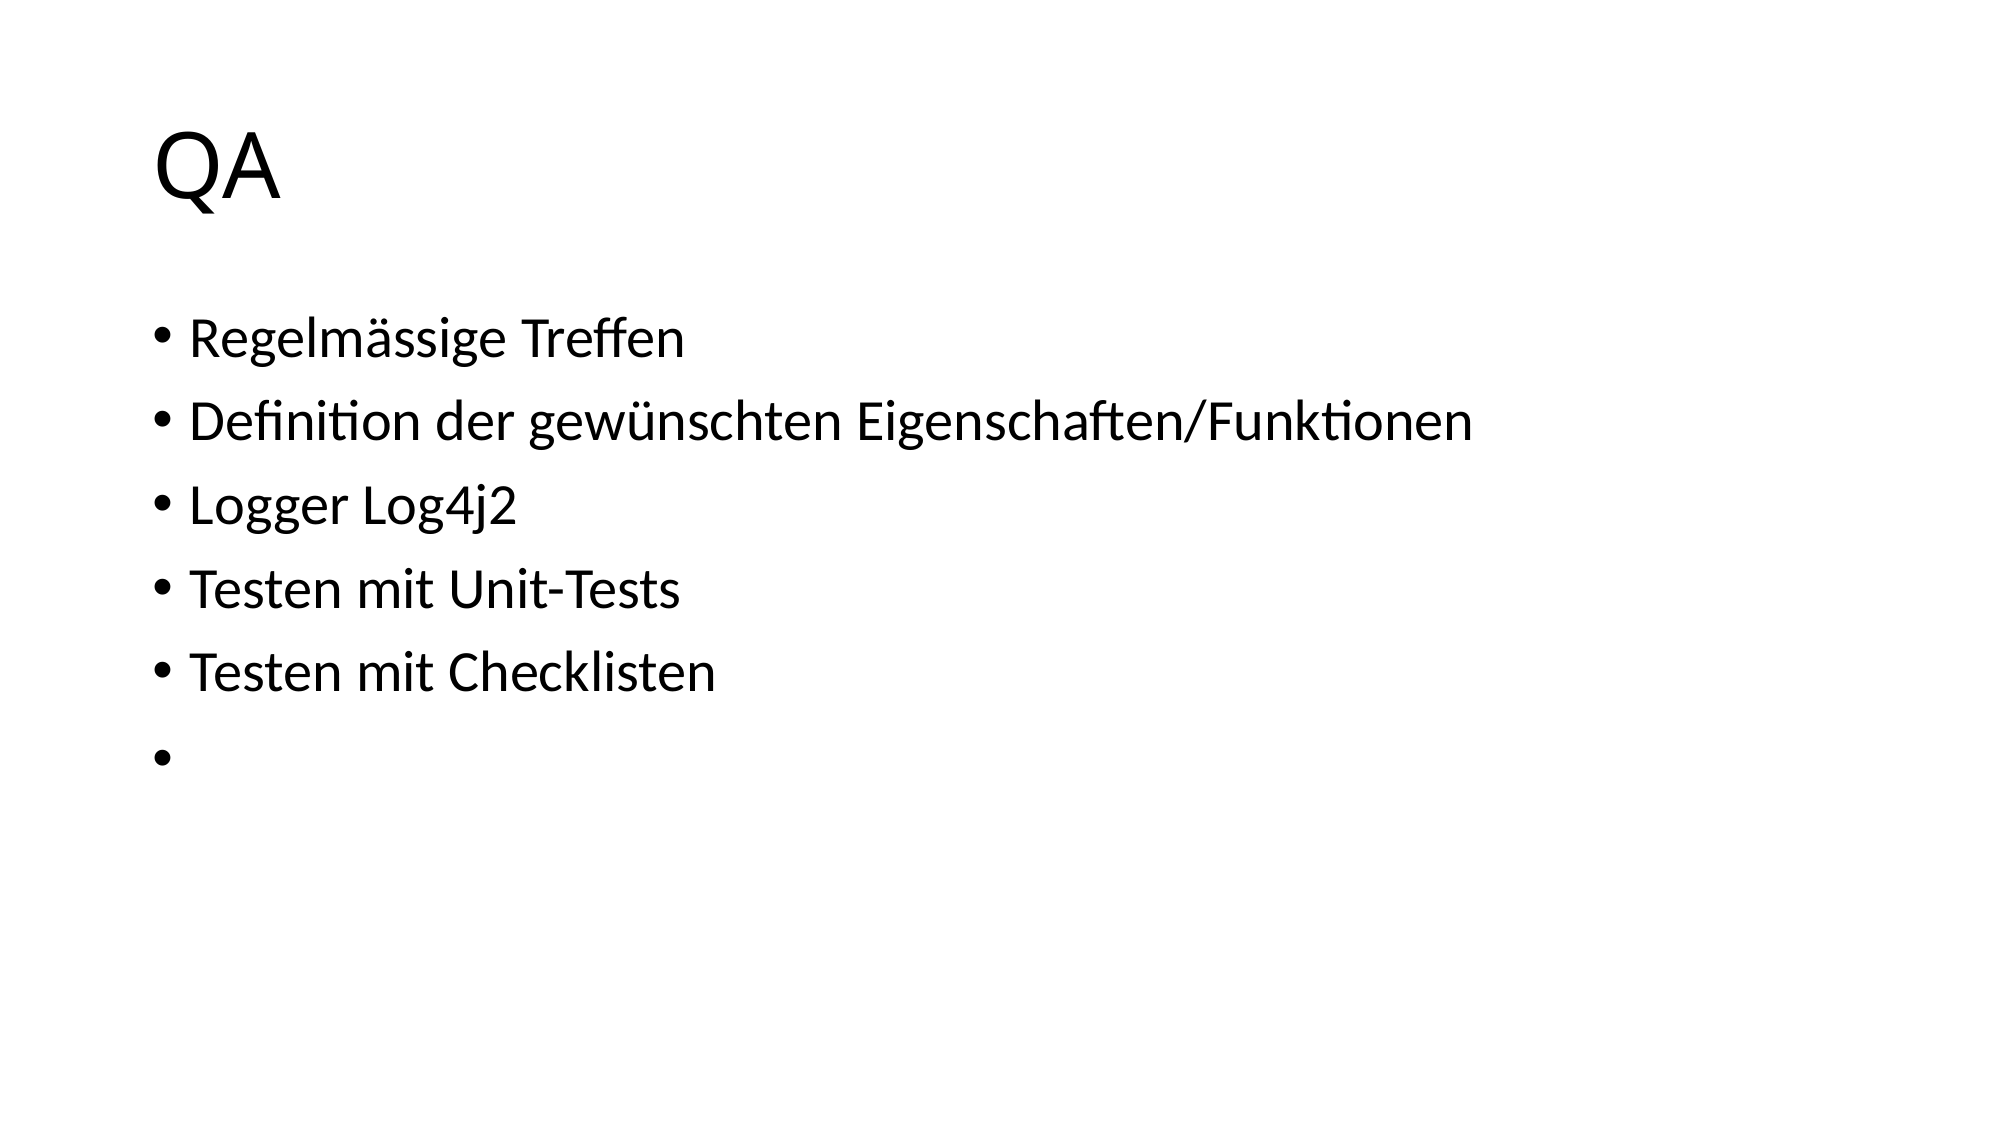

# QA
Regelmässige Treffen
Definition der gewünschten Eigenschaften/Funktionen
Logger Log4j2
Testen mit Unit-Tests
Testen mit Checklisten